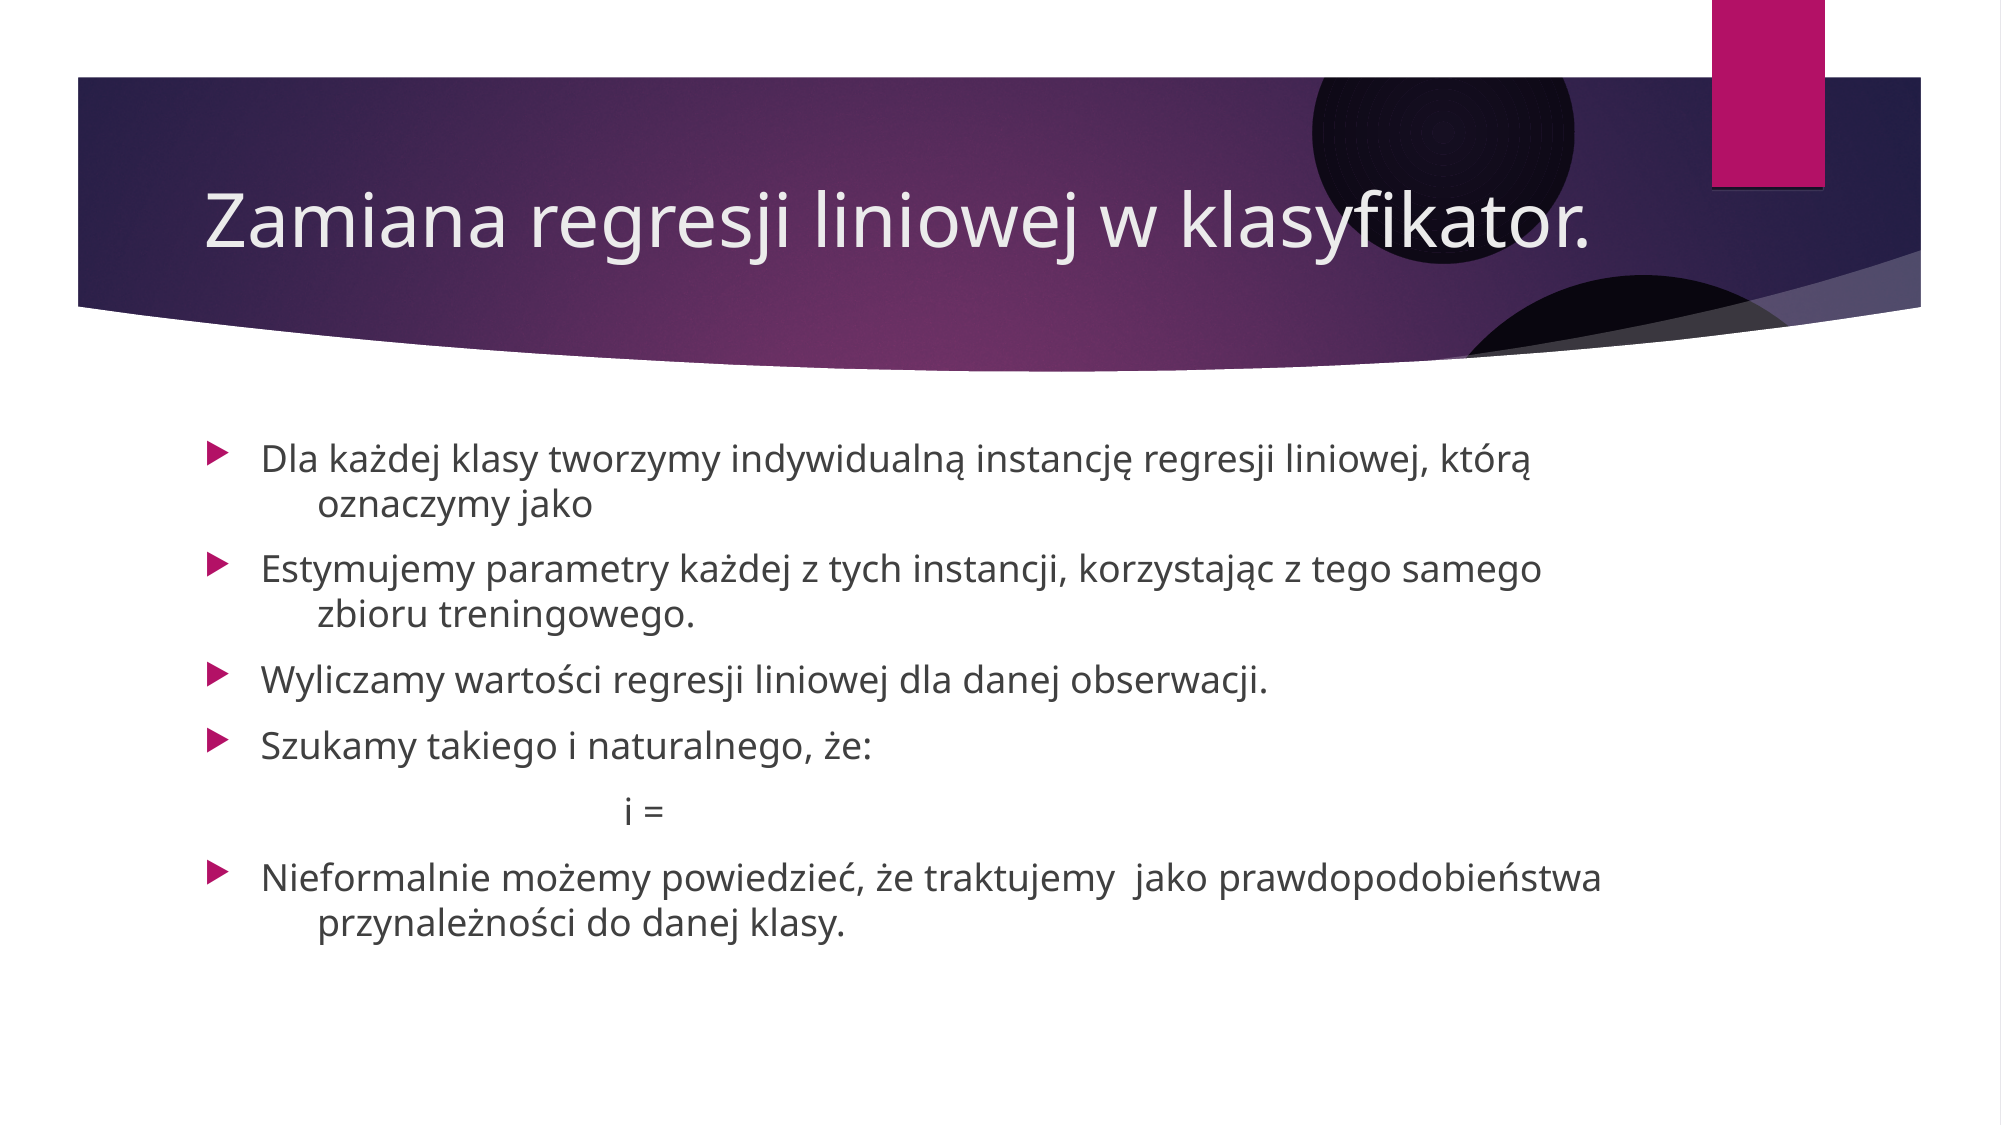

# Zamiana regresji liniowej w klasyfikator.
Dla każdej klasy tworzymy indywidualną instancję regresji liniowej, którą oznaczymy jako
Estymujemy parametry każdej z tych instancji, korzystając z tego samego zbioru treningowego.
Wyliczamy wartości regresji liniowej dla danej obserwacji.
Szukamy takiego i naturalnego, że:
 i =
Nieformalnie możemy powiedzieć, że traktujemy jako prawdopodobieństwa przynależności do danej klasy.